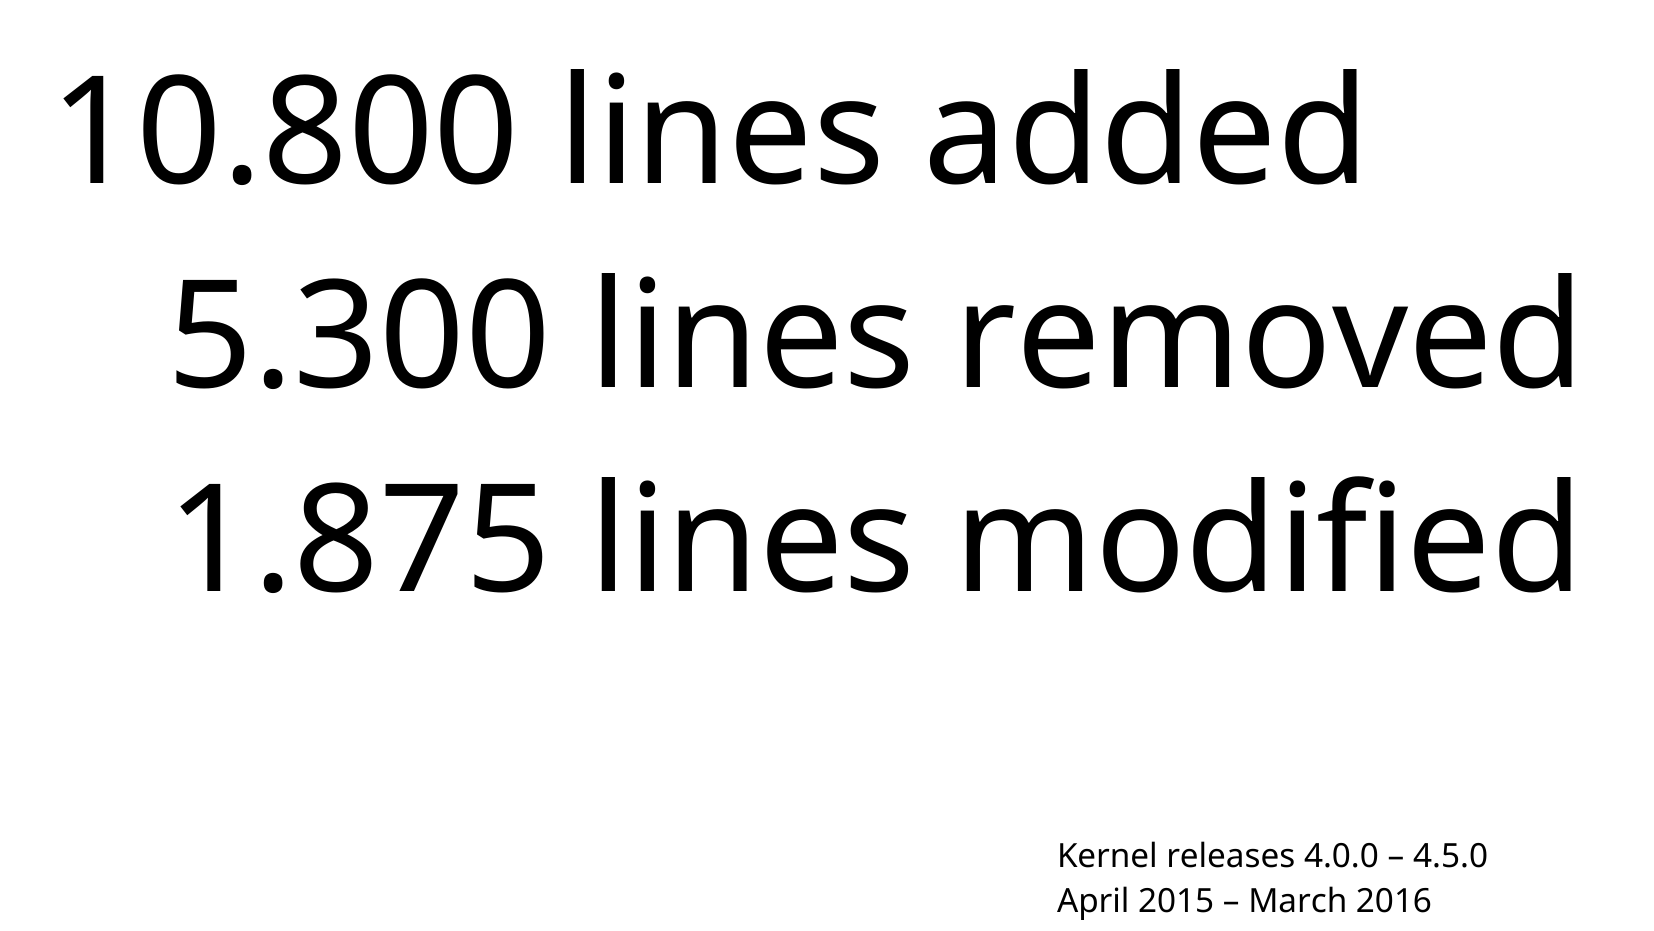

10.800 lines added
 5.300 lines removed
 1.875 lines modified
Kernel releases 4.0.0 – 4.5.0
April 2015 – March 2016